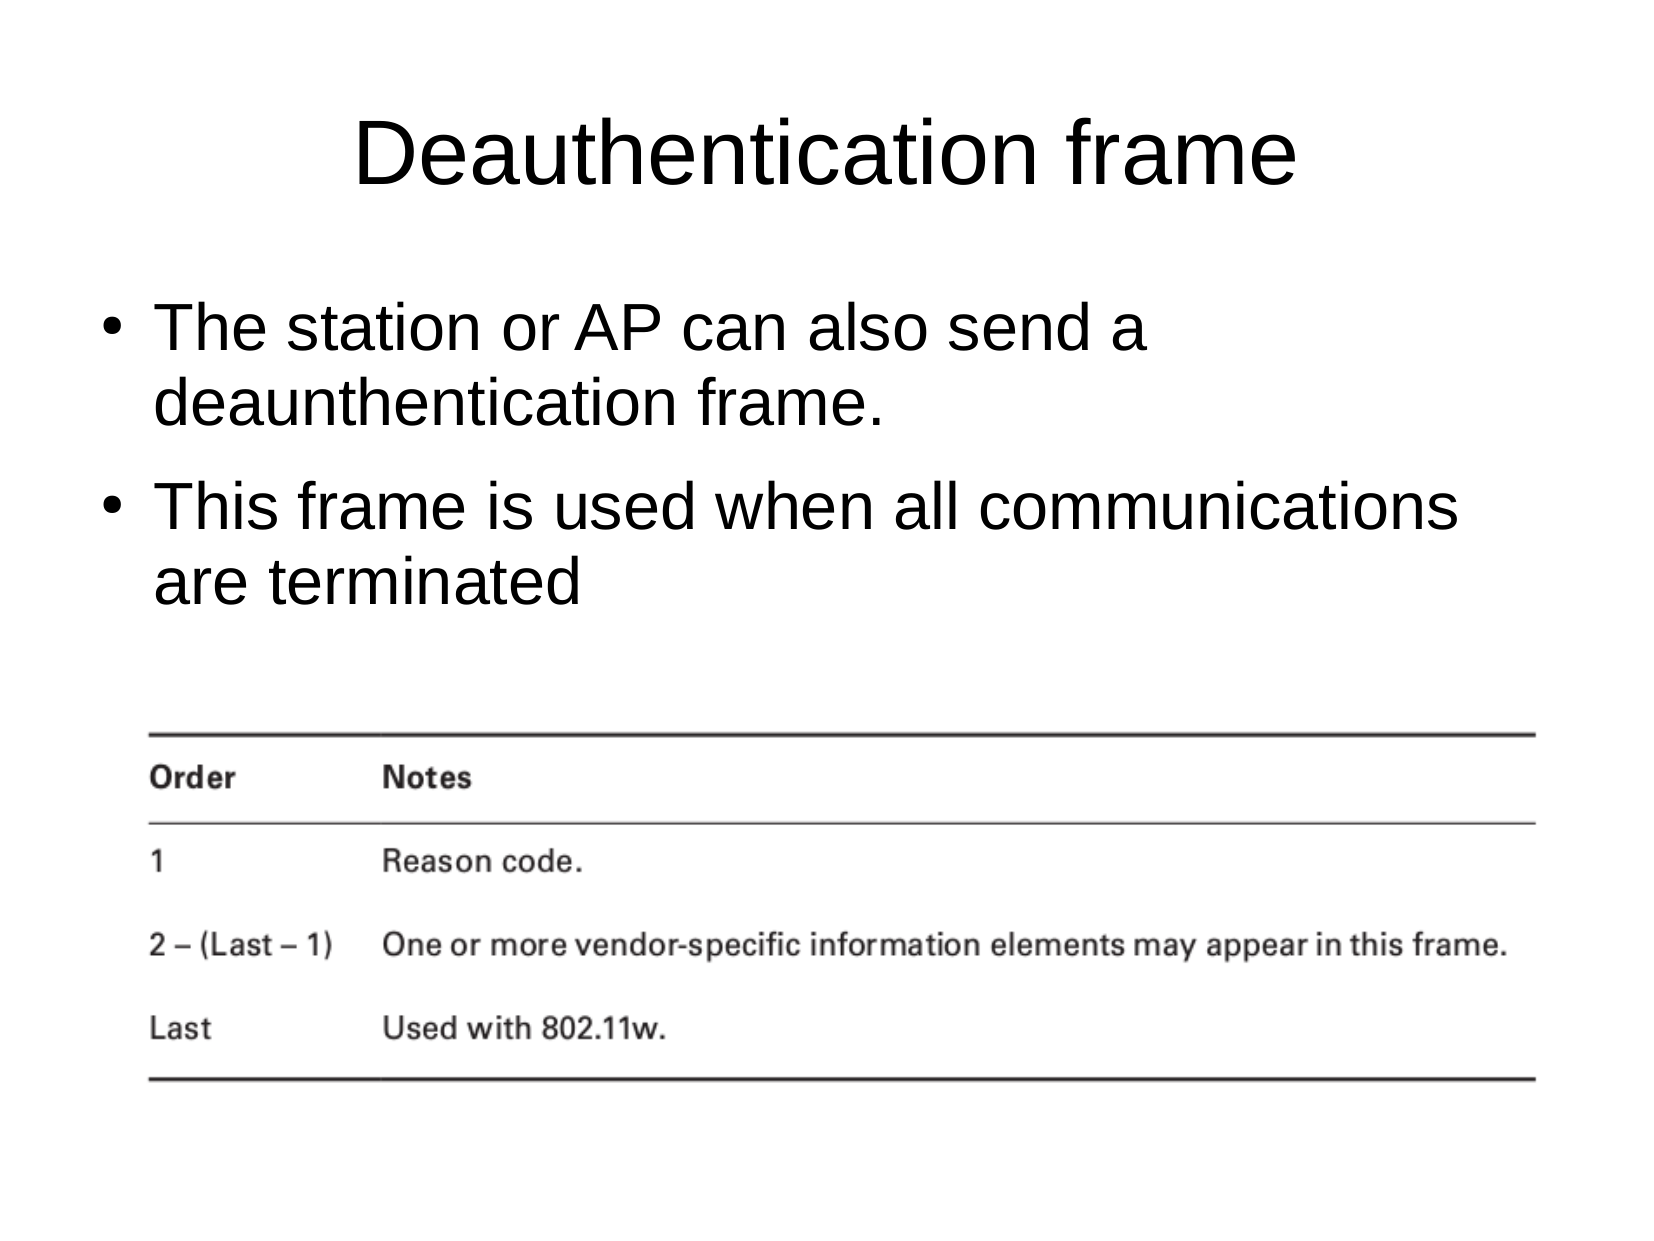

# Deauthentication frame
The station or AP can also send a deaunthentication frame.
This frame is used when all communications are terminated